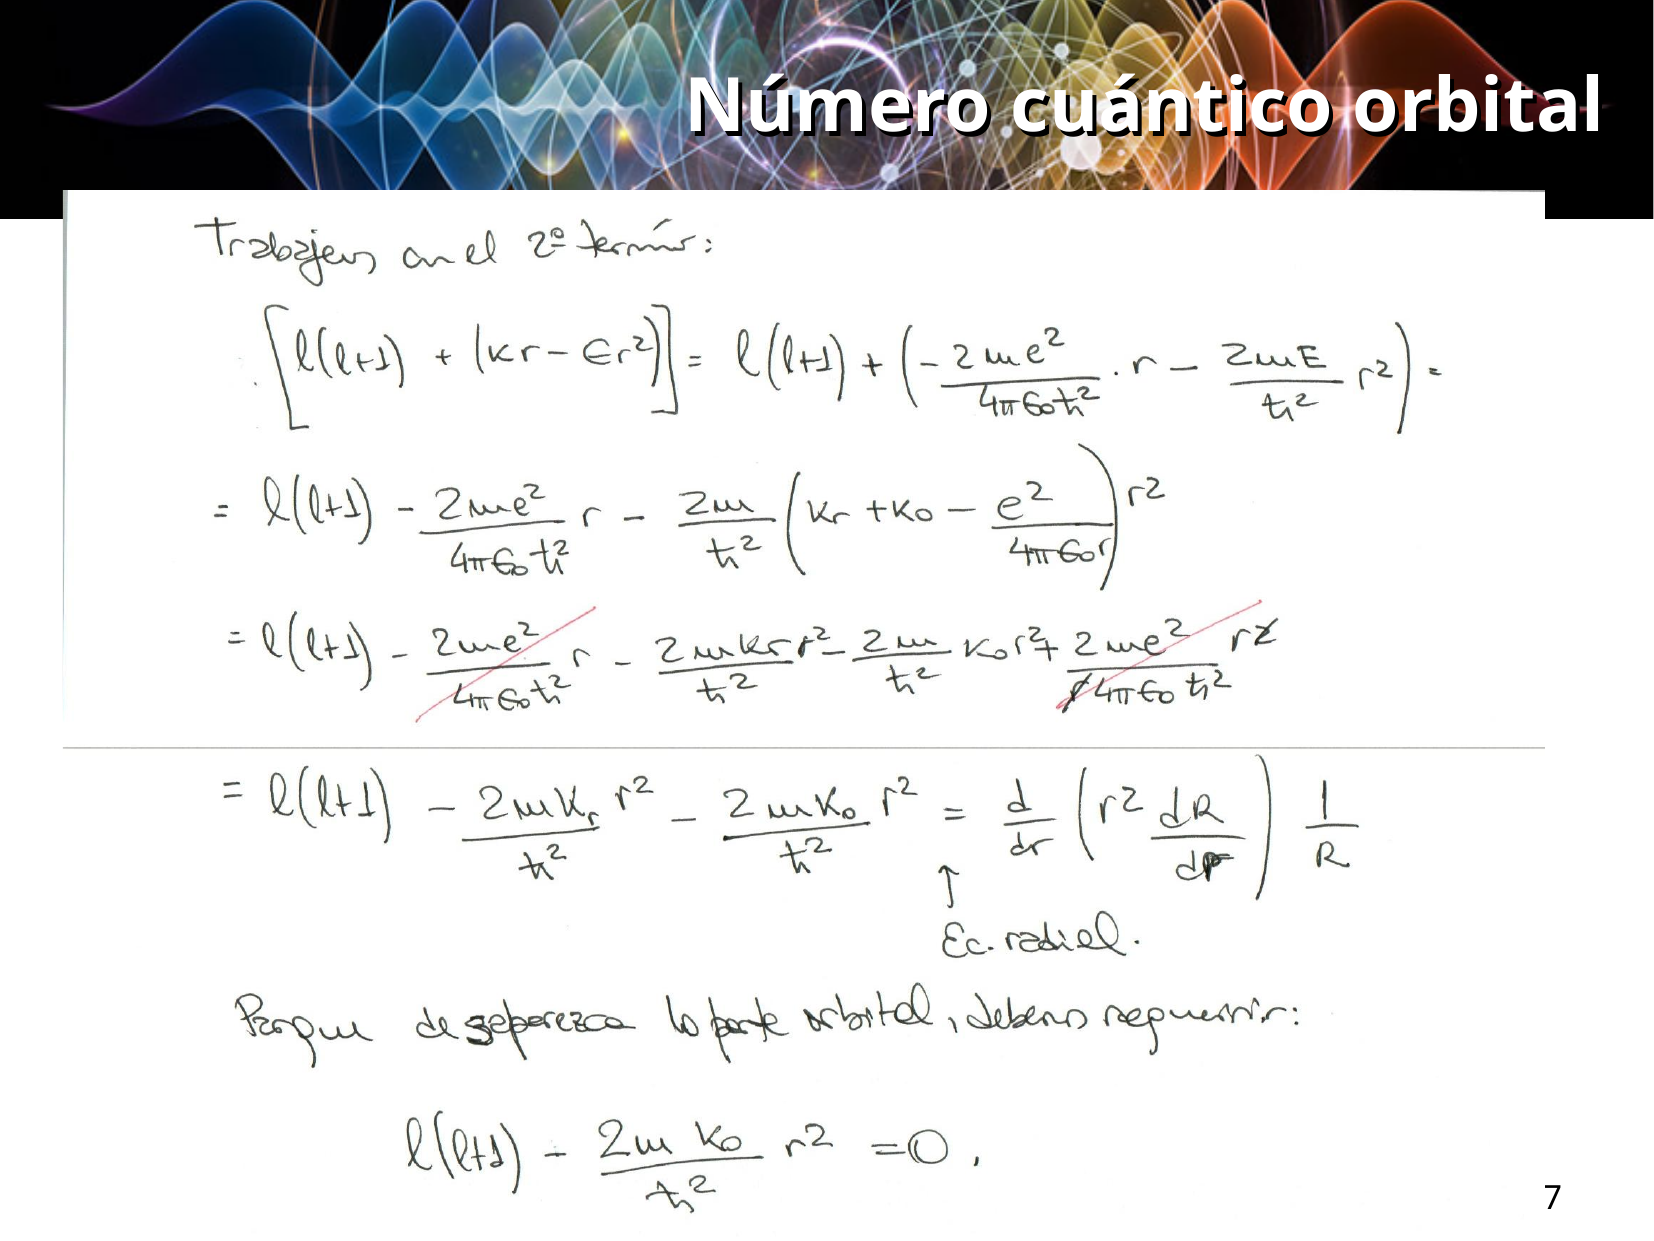

# Número cuántico orbital
Jun 06, 2017
H. Asorey - Moderna A 2017 - U05C01
24